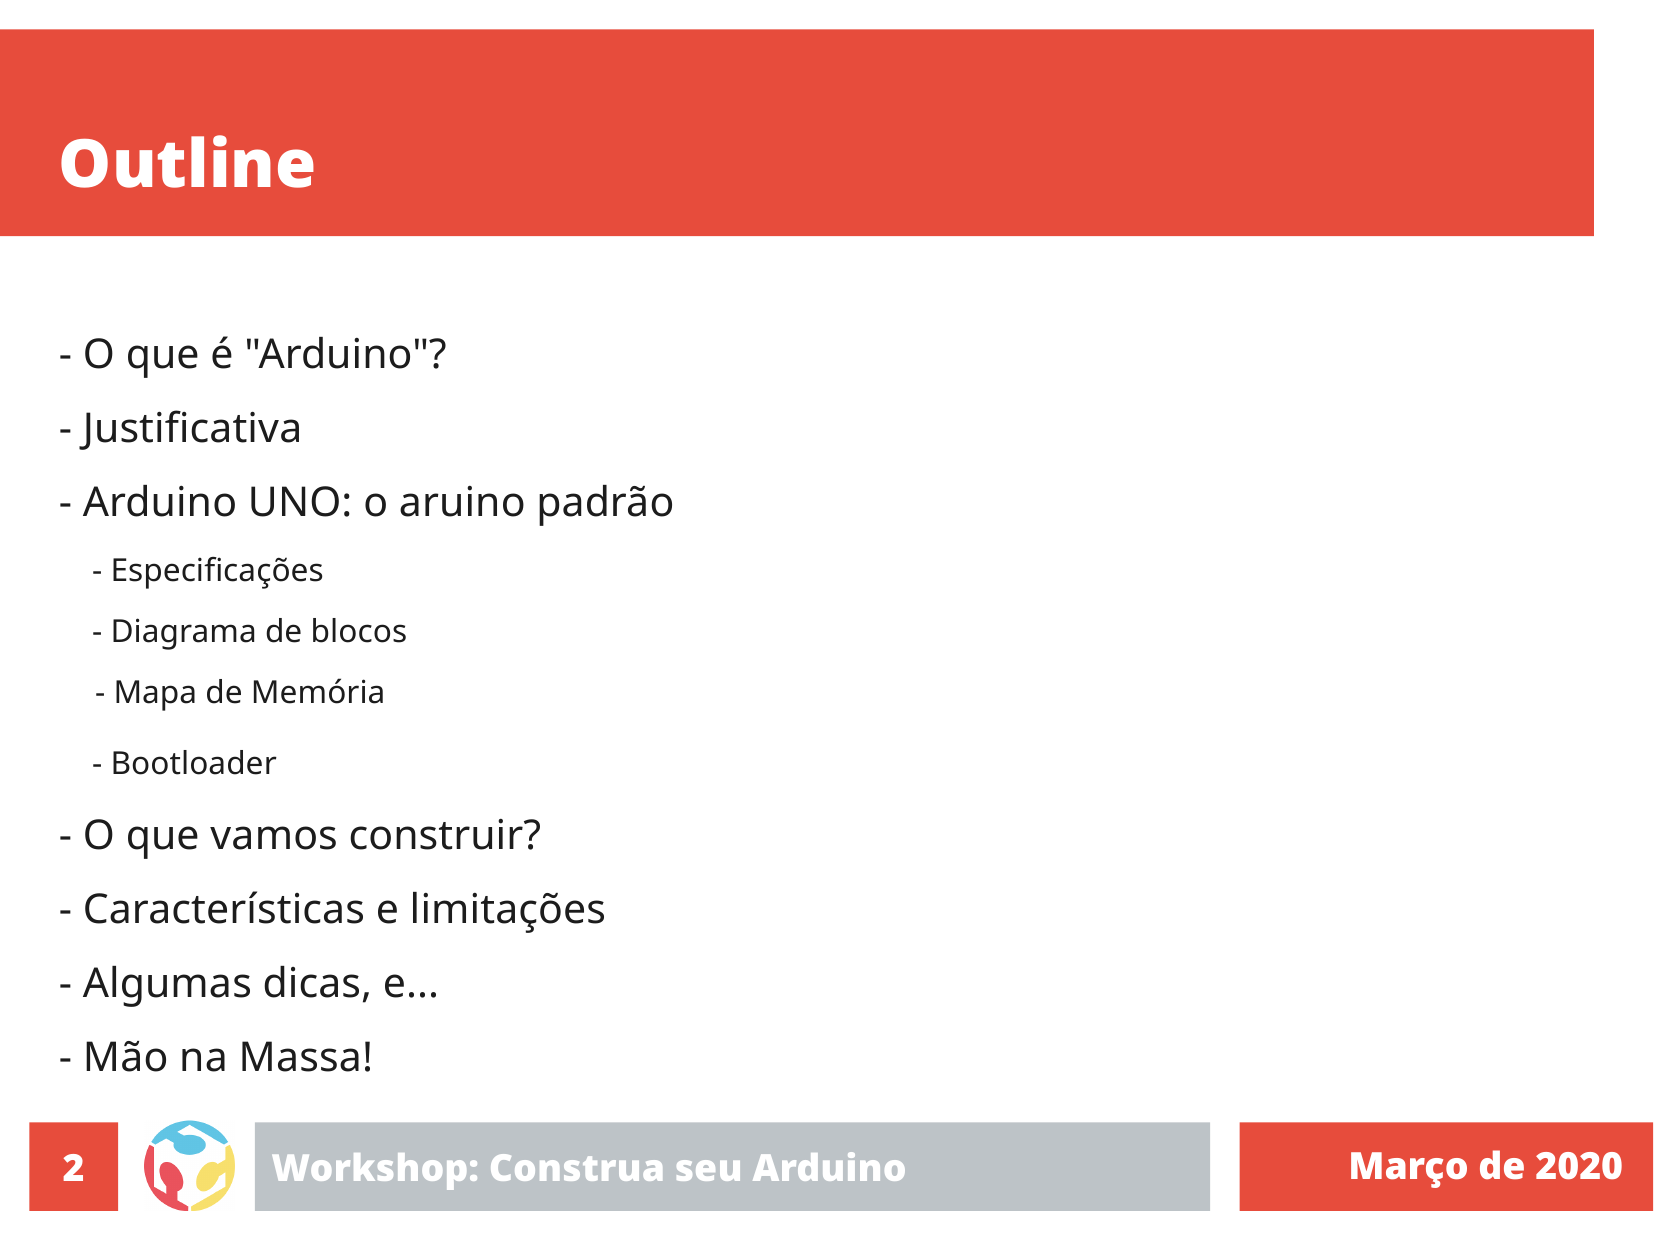

# Outline
- O que é "Arduino"?
- Justificativa
- Arduino UNO: o aruino padrão
 - Especificações
 - Diagrama de blocos
- Mapa de Memória
 - Bootloader
- O que vamos construir?
- Características e limitações
- Algumas dicas, e...
- Mão na Massa!
2
Workshop: Construa seu Arduino
Março de 2020